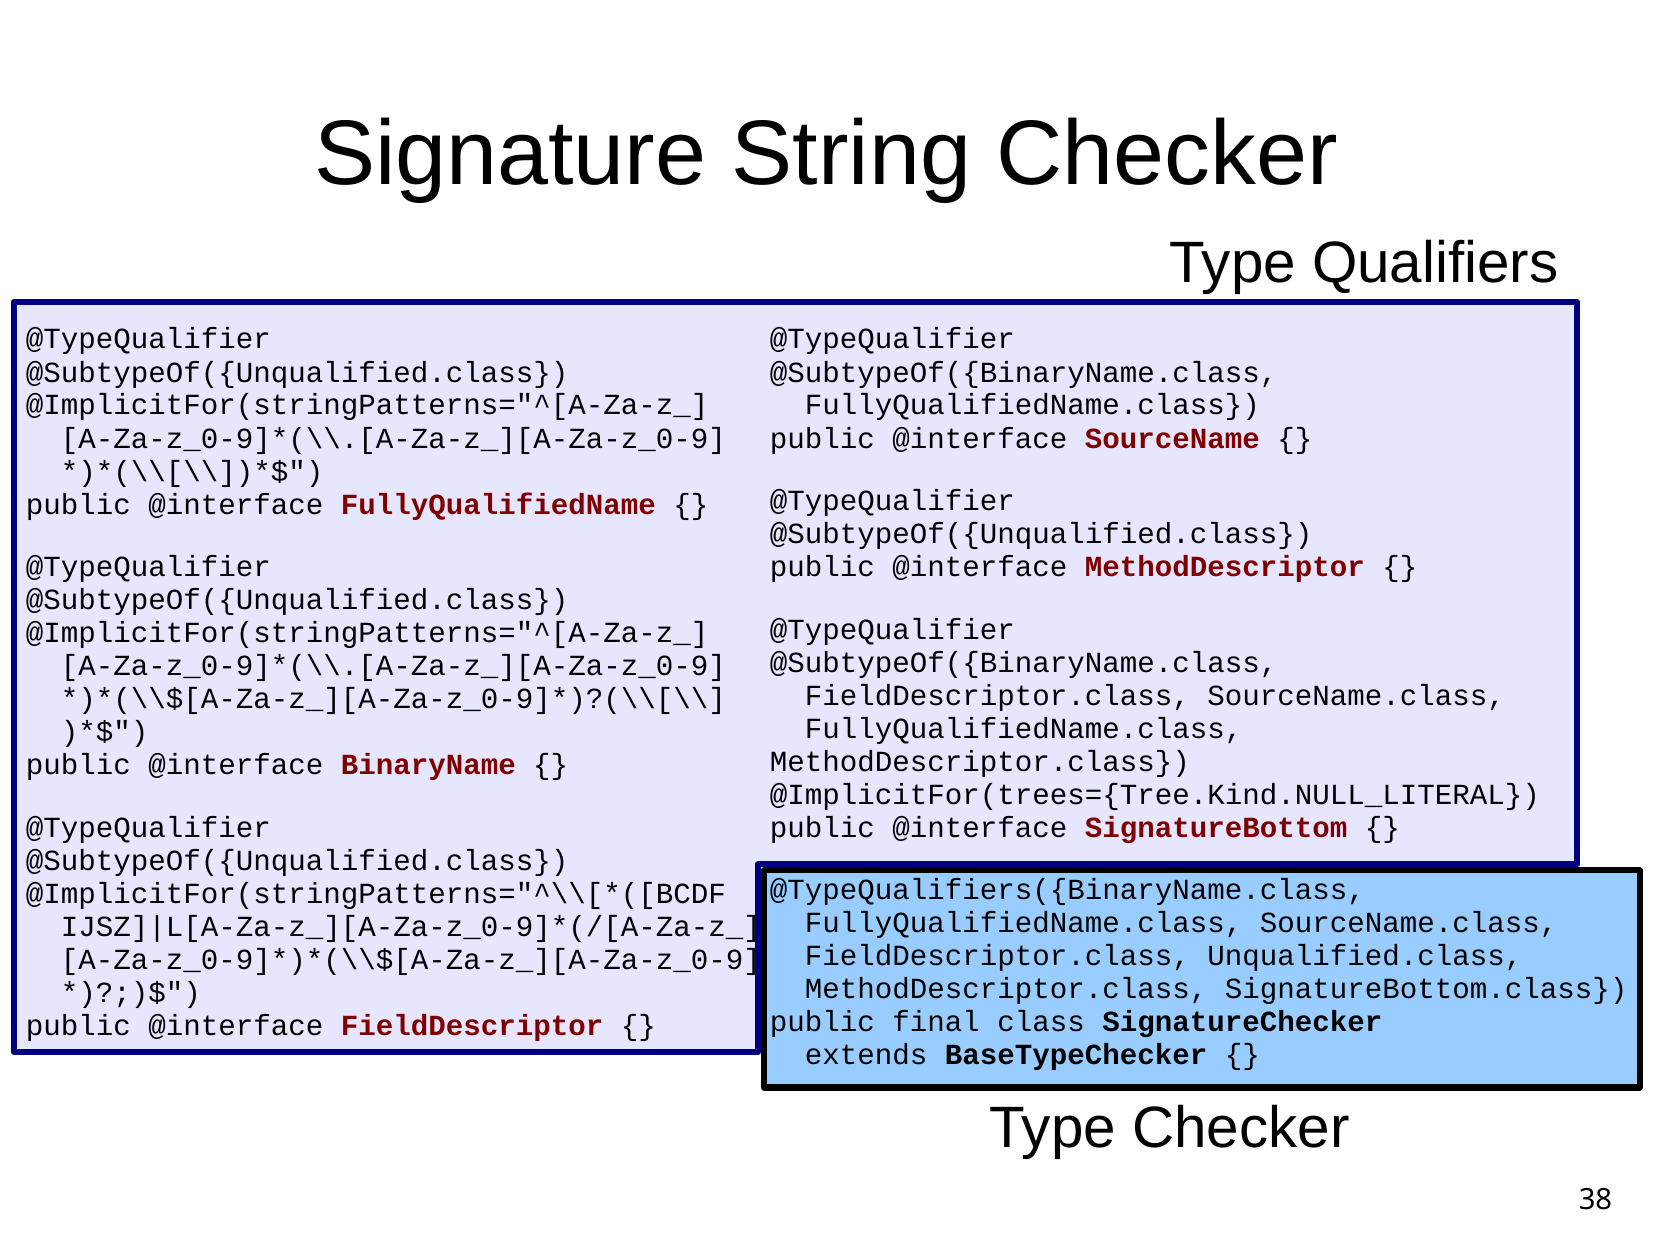

# Signature String Checker
Type Qualifiers
@TypeQualifier
@SubtypeOf({Unqualified.class})
@ImplicitFor(stringPatterns="^[A-Za-z_]
 [A-Za-z_0-9]*(\\.[A-Za-z_][A-Za-z_0-9]
 *)*(\\[\\])*$")
public @interface FullyQualifiedName {}
@TypeQualifier
@SubtypeOf({Unqualified.class})
@ImplicitFor(stringPatterns="^[A-Za-z_]
 [A-Za-z_0-9]*(\\.[A-Za-z_][A-Za-z_0-9]
 *)*(\\$[A-Za-z_][A-Za-z_0-9]*)?(\\[\\]
 )*$")
public @interface BinaryName {}
@TypeQualifier
@SubtypeOf({Unqualified.class})
@ImplicitFor(stringPatterns="^\\[*([BCDF
 IJSZ]|L[A-Za-z_][A-Za-z_0-9]*(/[A-Za-z_]
 [A-Za-z_0-9]*)*(\\$[A-Za-z_][A-Za-z_0-9]
 *)?;)$")
public @interface FieldDescriptor {}
@TypeQualifier
@SubtypeOf({BinaryName.class,
 FullyQualifiedName.class})
public @interface SourceName {}
@TypeQualifier
@SubtypeOf({Unqualified.class})
public @interface MethodDescriptor {}
@TypeQualifier
@SubtypeOf({BinaryName.class,
 FieldDescriptor.class, SourceName.class,
 FullyQualifiedName.class, MethodDescriptor.class})
@ImplicitFor(trees={Tree.Kind.NULL_LITERAL})
public @interface SignatureBottom {}
@TypeQualifiers({BinaryName.class,
 FullyQualifiedName.class, SourceName.class,
 FieldDescriptor.class, Unqualified.class,
 MethodDescriptor.class, SignatureBottom.class})
public final class SignatureChecker
 extends BaseTypeChecker {}
Type Checker
38